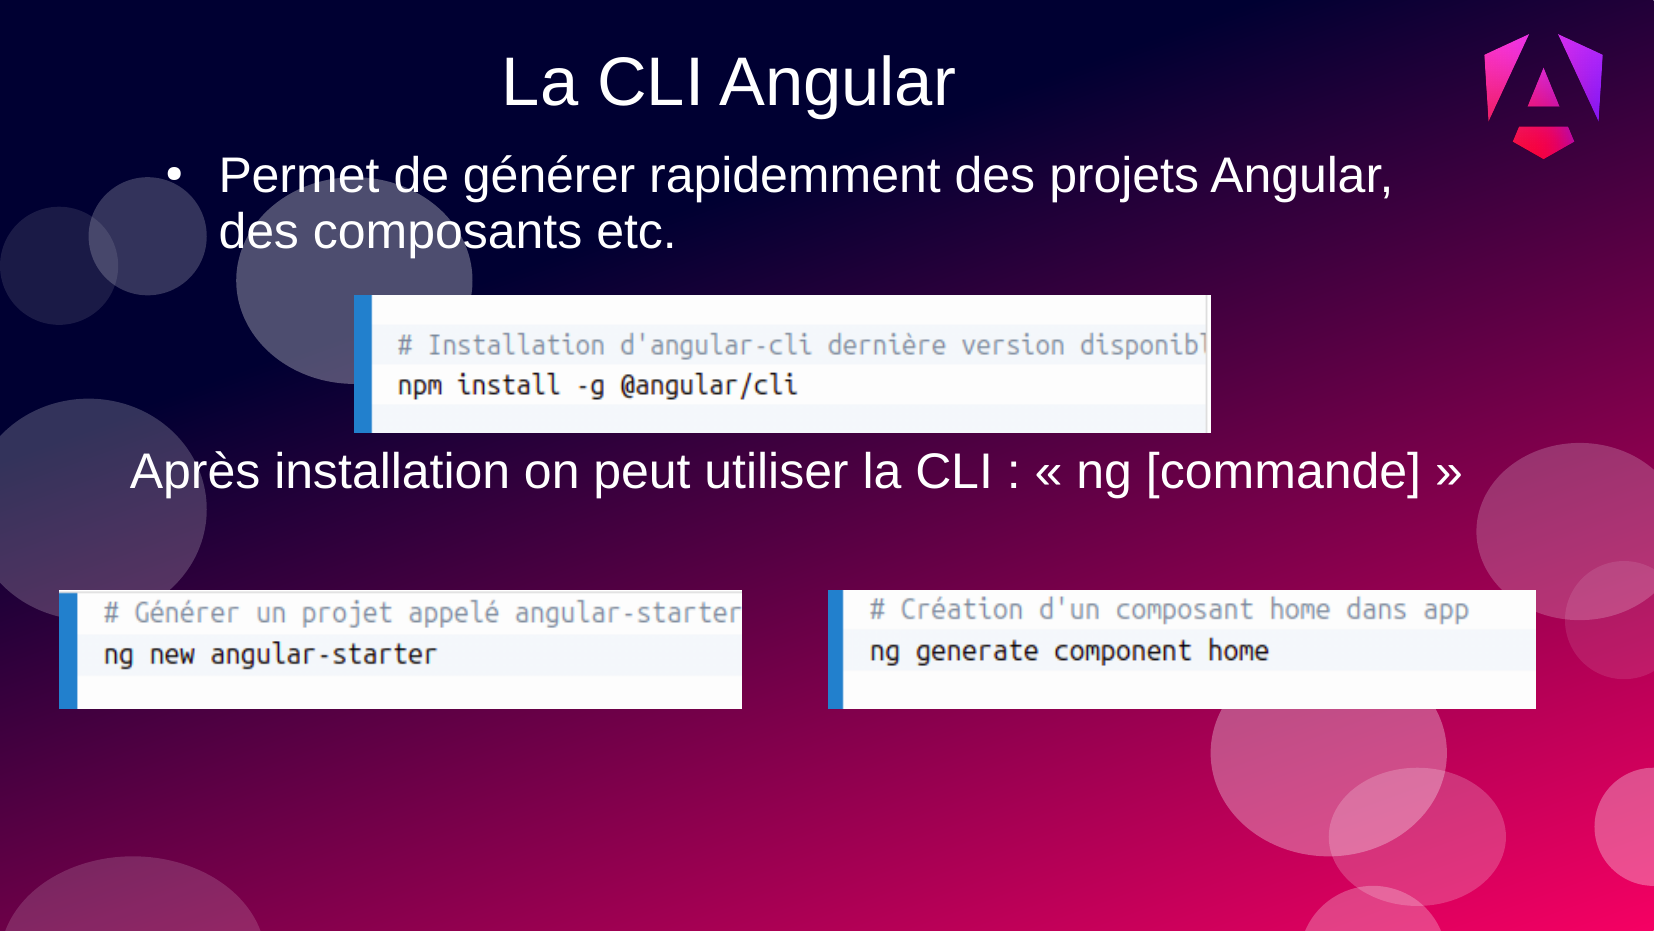

# La CLI Angular
Permet de générer rapidemment des projets Angular, des composants etc.
Après installation on peut utiliser la CLI : « ng [commande] »